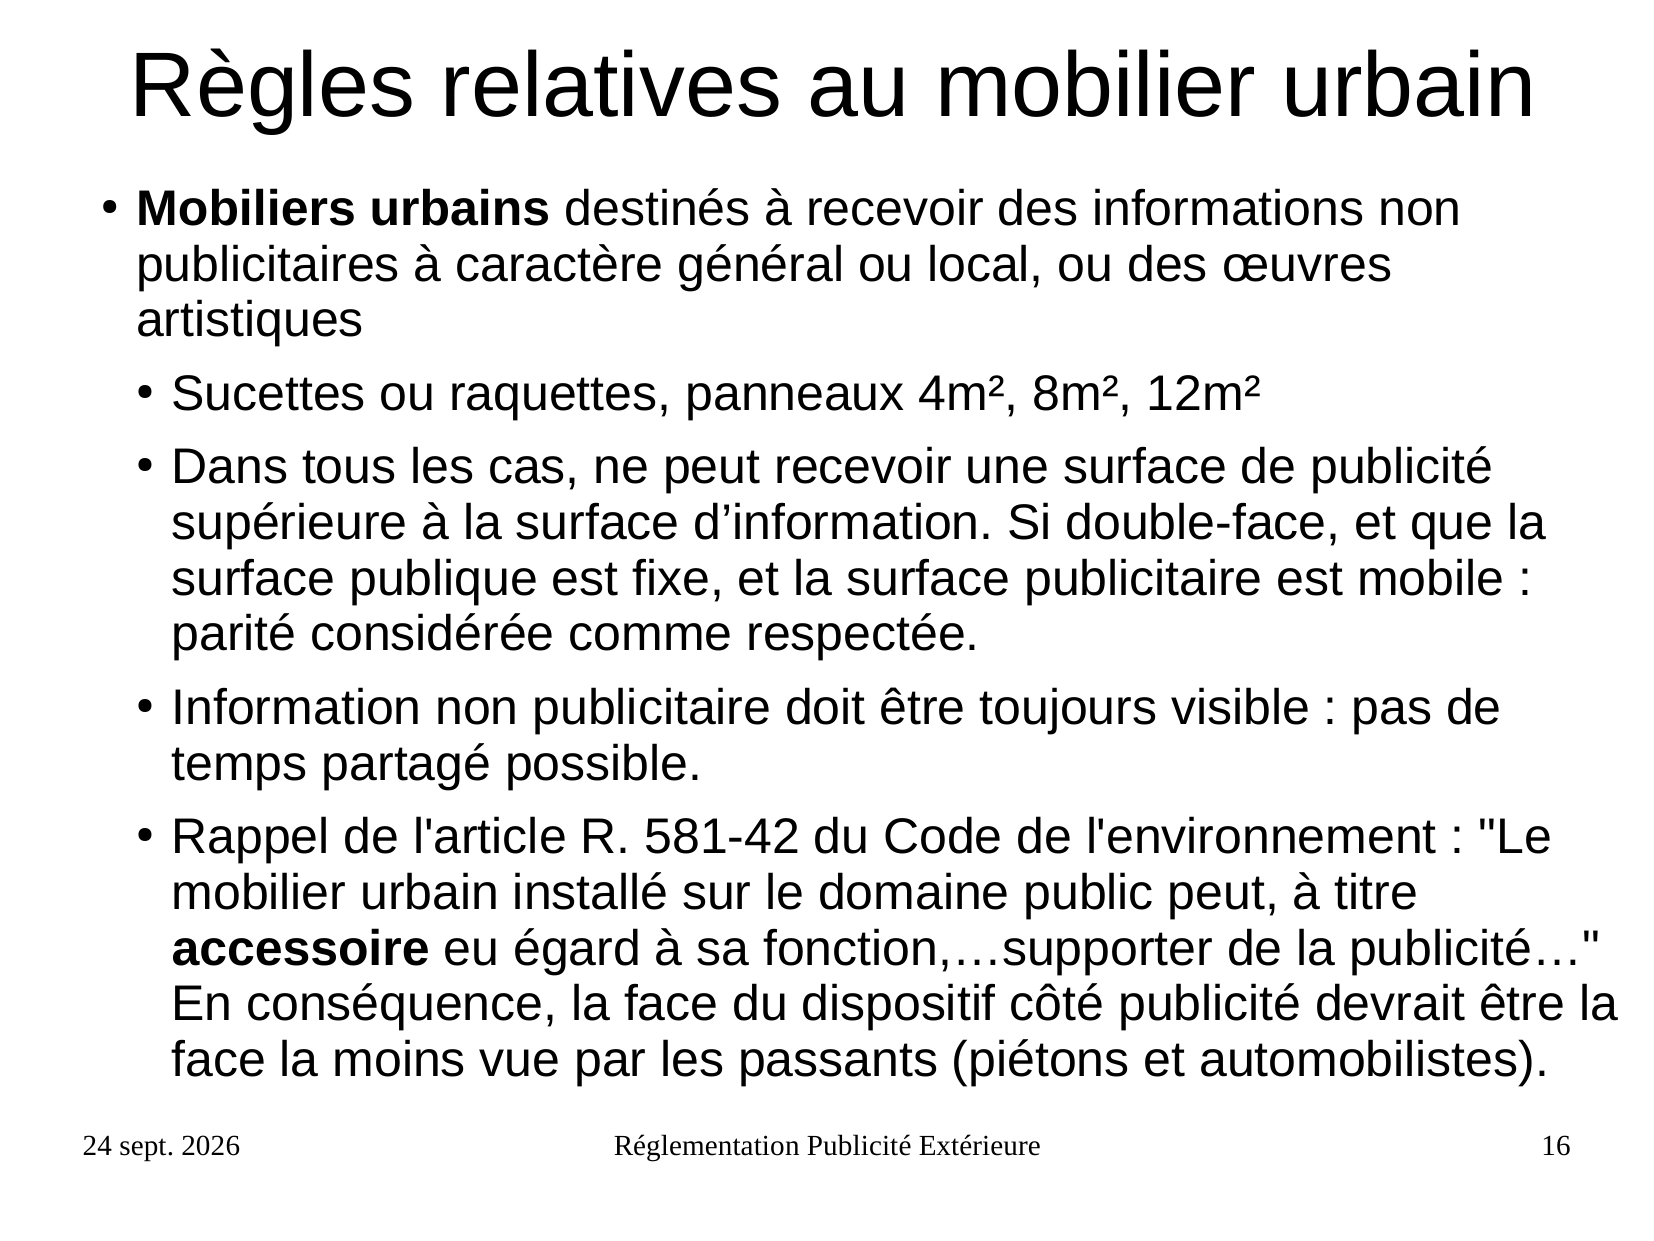

# Règles relatives au mobilier urbain
Mobiliers urbains destinés à recevoir des informations non publicitaires à caractère général ou local, ou des œuvres artistiques
Sucettes ou raquettes, panneaux 4m², 8m², 12m²
Dans tous les cas, ne peut recevoir une surface de publicité supérieure à la surface d’information. Si double-face, et que la surface publique est fixe, et la surface publicitaire est mobile : parité considérée comme respectée.
Information non publicitaire doit être toujours visible : pas de temps partagé possible.
Rappel de l'article R. 581-42 du Code de l'environnement : "Le mobilier urbain installé sur le domaine public peut, à titre accessoire eu égard à sa fonction,…supporter de la publicité…" En conséquence, la face du dispositif côté publicité devrait être la face la moins vue par les passants (piétons et automobilistes).
Réglementation Publicité Extérieure
16